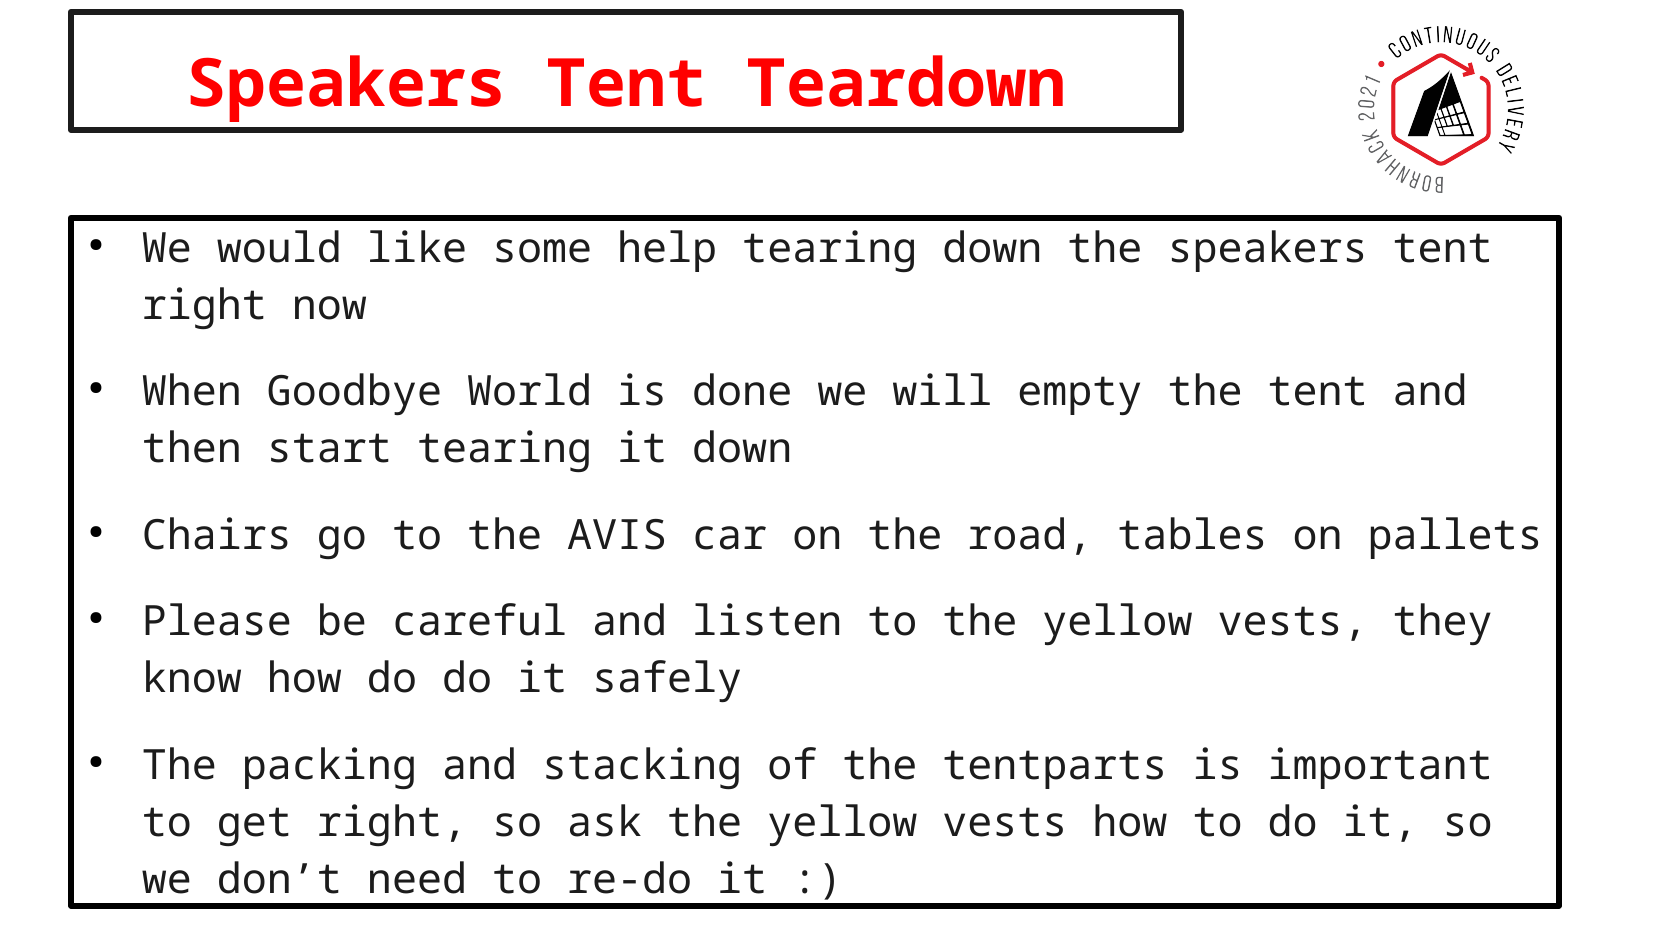

# Speakers Tent Teardown
We would like some help tearing down the speakers tent right now
When Goodbye World is done we will empty the tent and then start tearing it down
Chairs go to the AVIS car on the road, tables on pallets
Please be careful and listen to the yellow vests, they know how do do it safely
The packing and stacking of the tentparts is important to get right, so ask the yellow vests how to do it, so we don’t need to re-do it :)